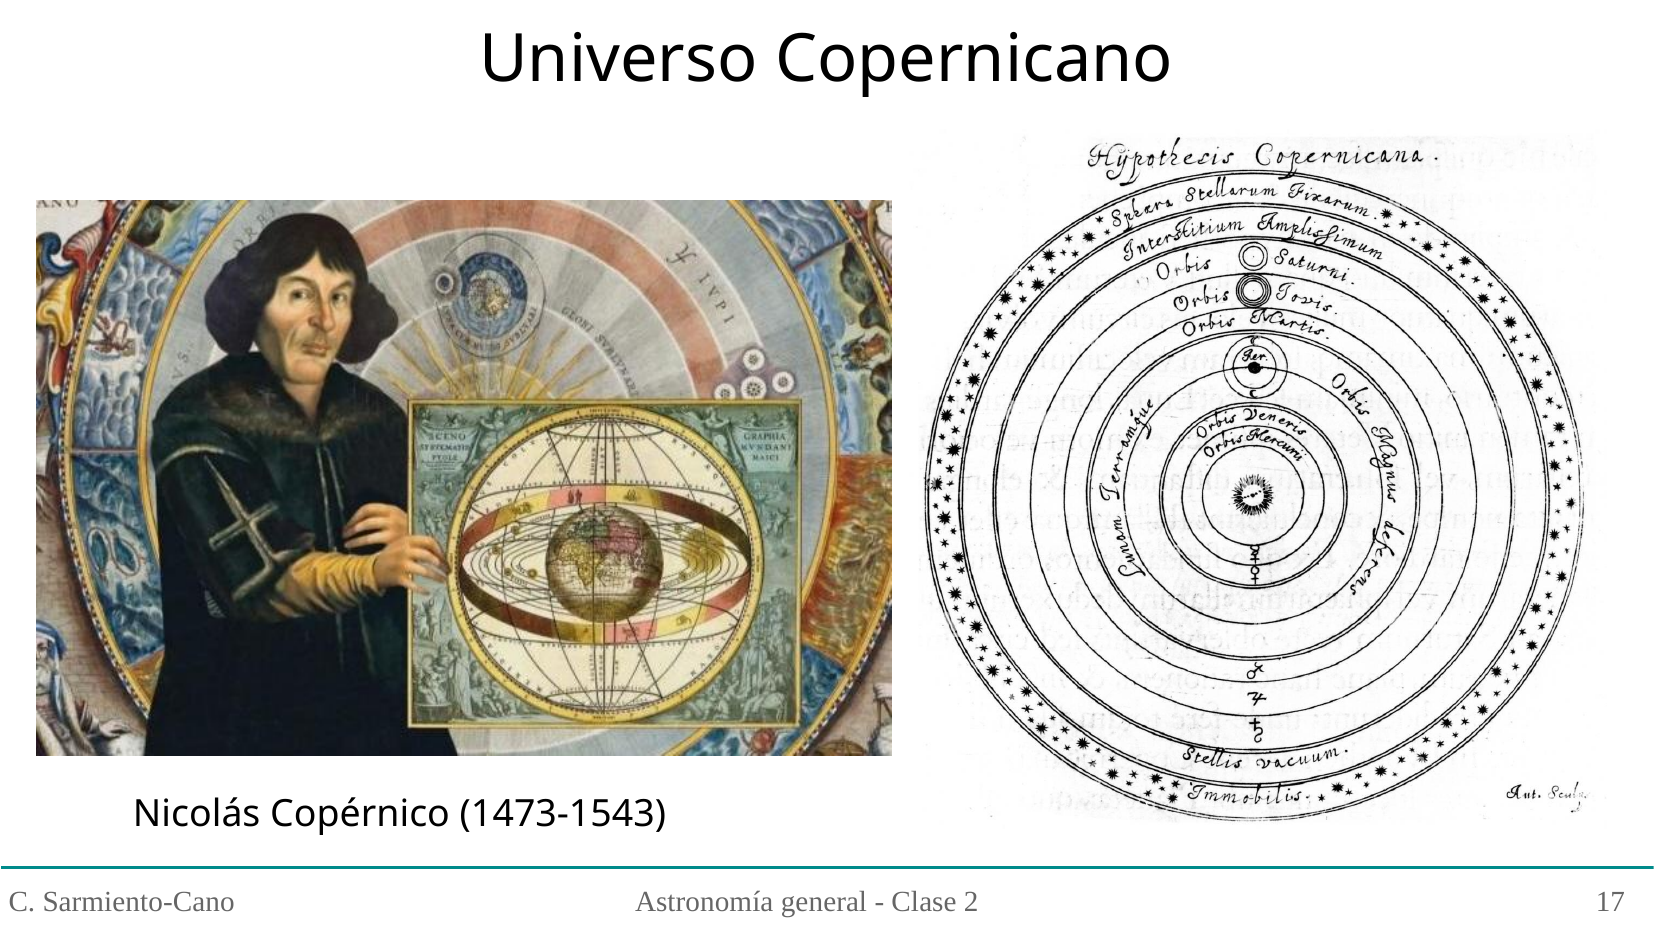

# Universo Copernicano
Nicolás Copérnico (1473-1543)
17